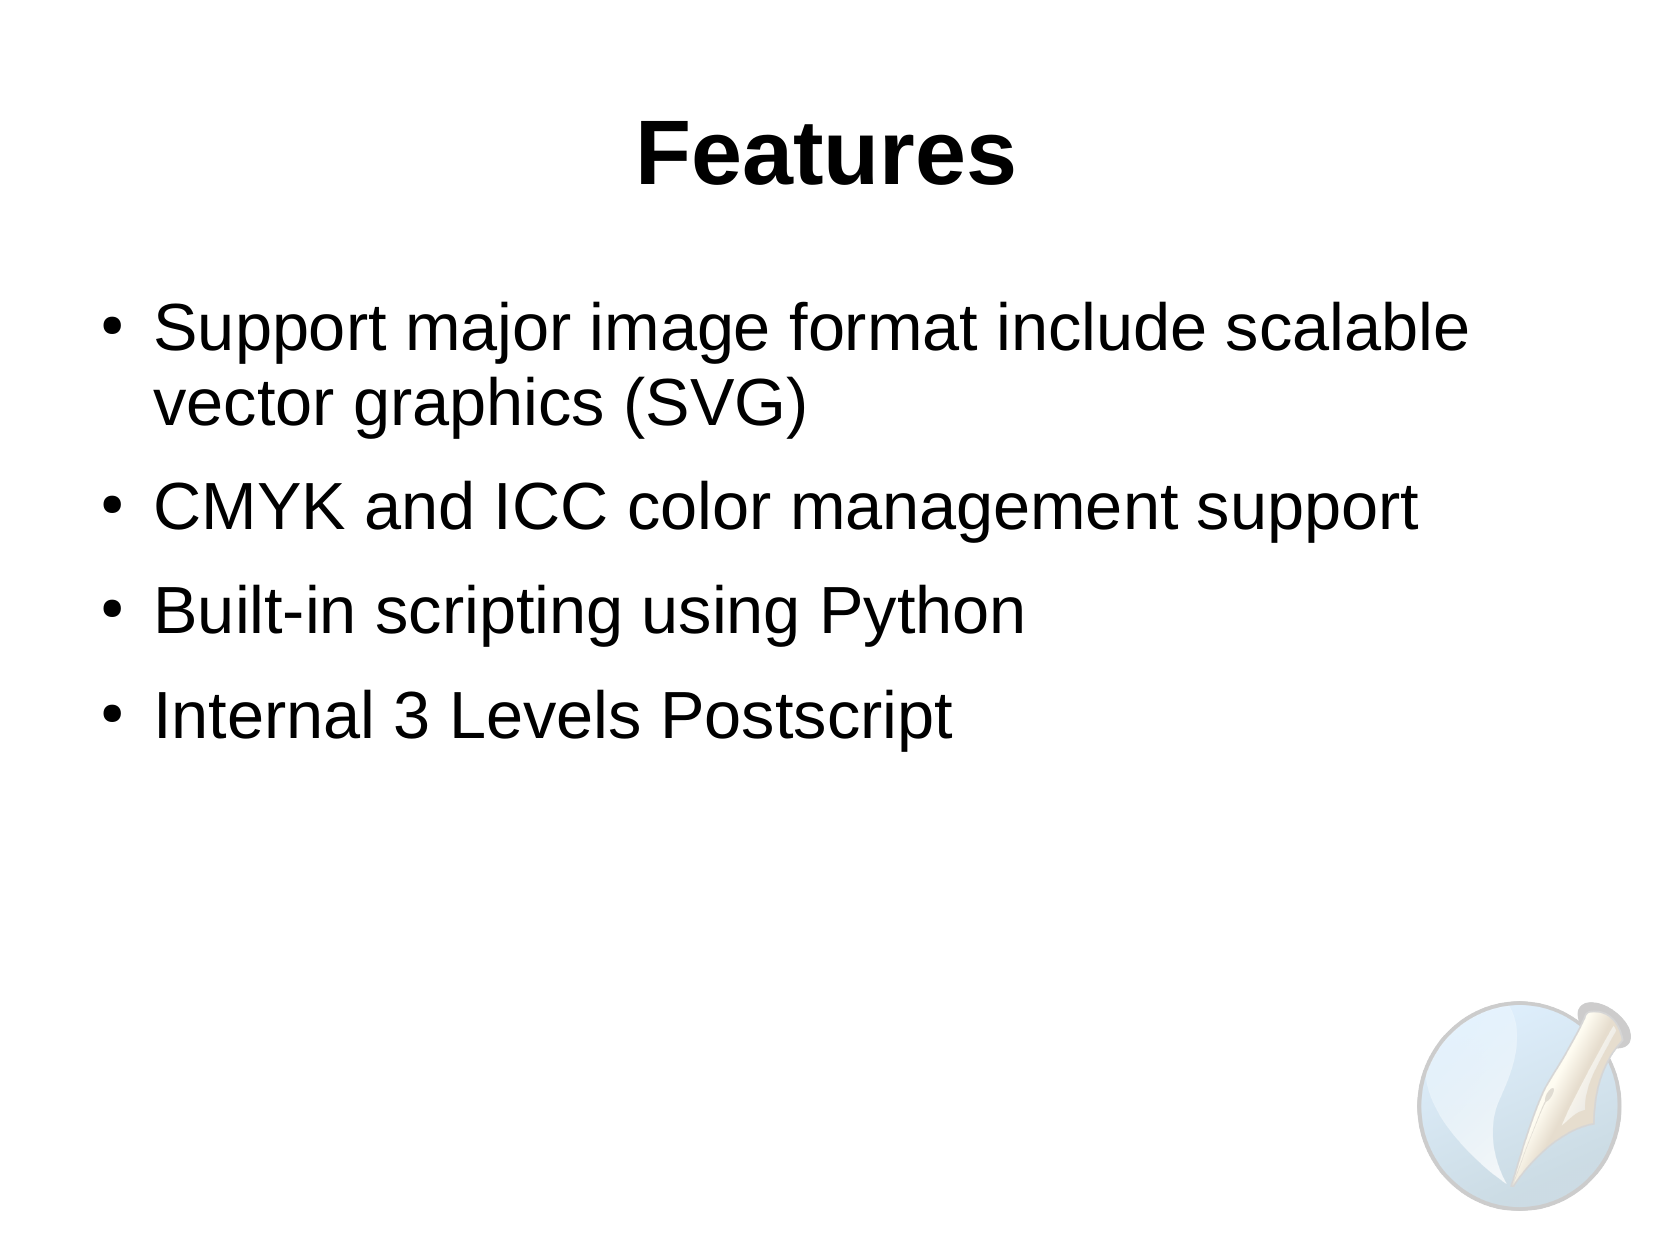

# Features
Support major image format include scalable vector graphics (SVG)
CMYK and ICC color management support
Built-in scripting using Python
Internal 3 Levels Postscript